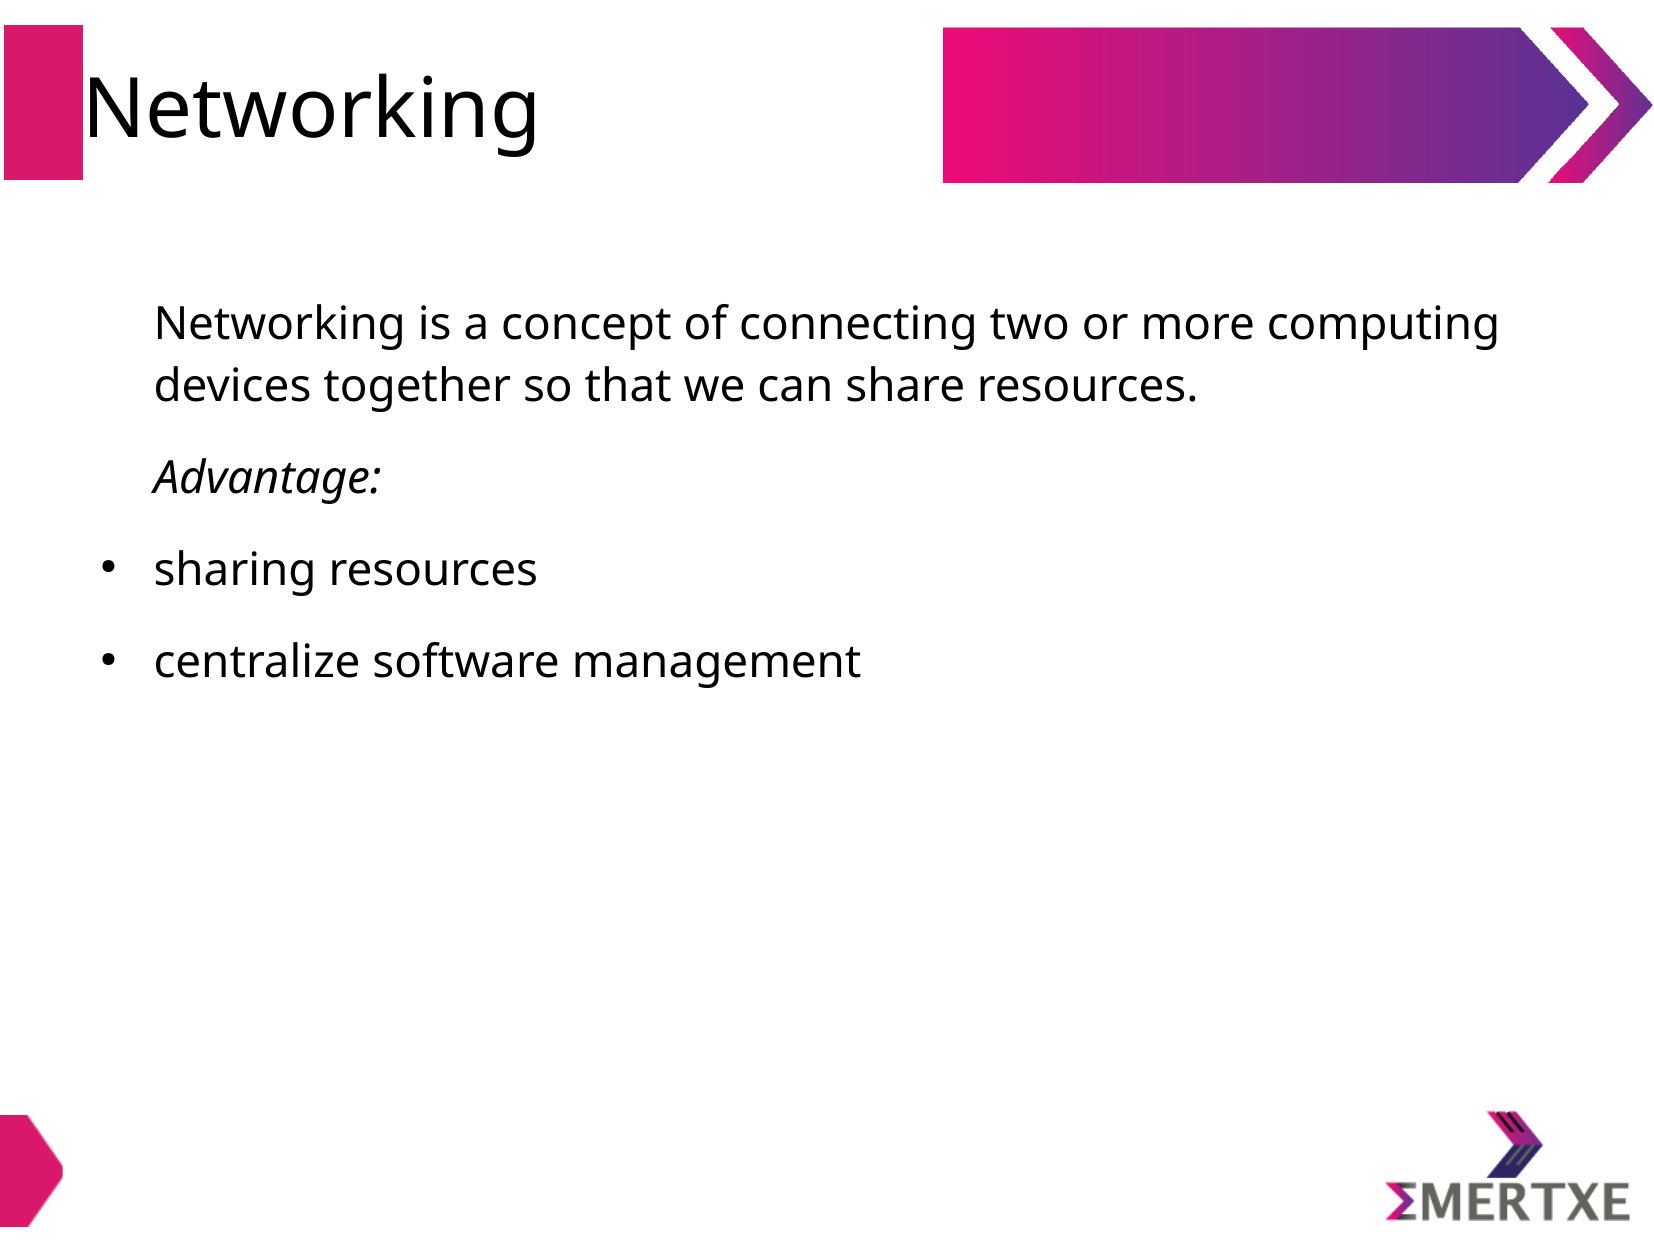

# Networking
Networking is a concept of connecting two or more computing devices together so that we can share resources.
Advantage:
sharing resources
centralize software management